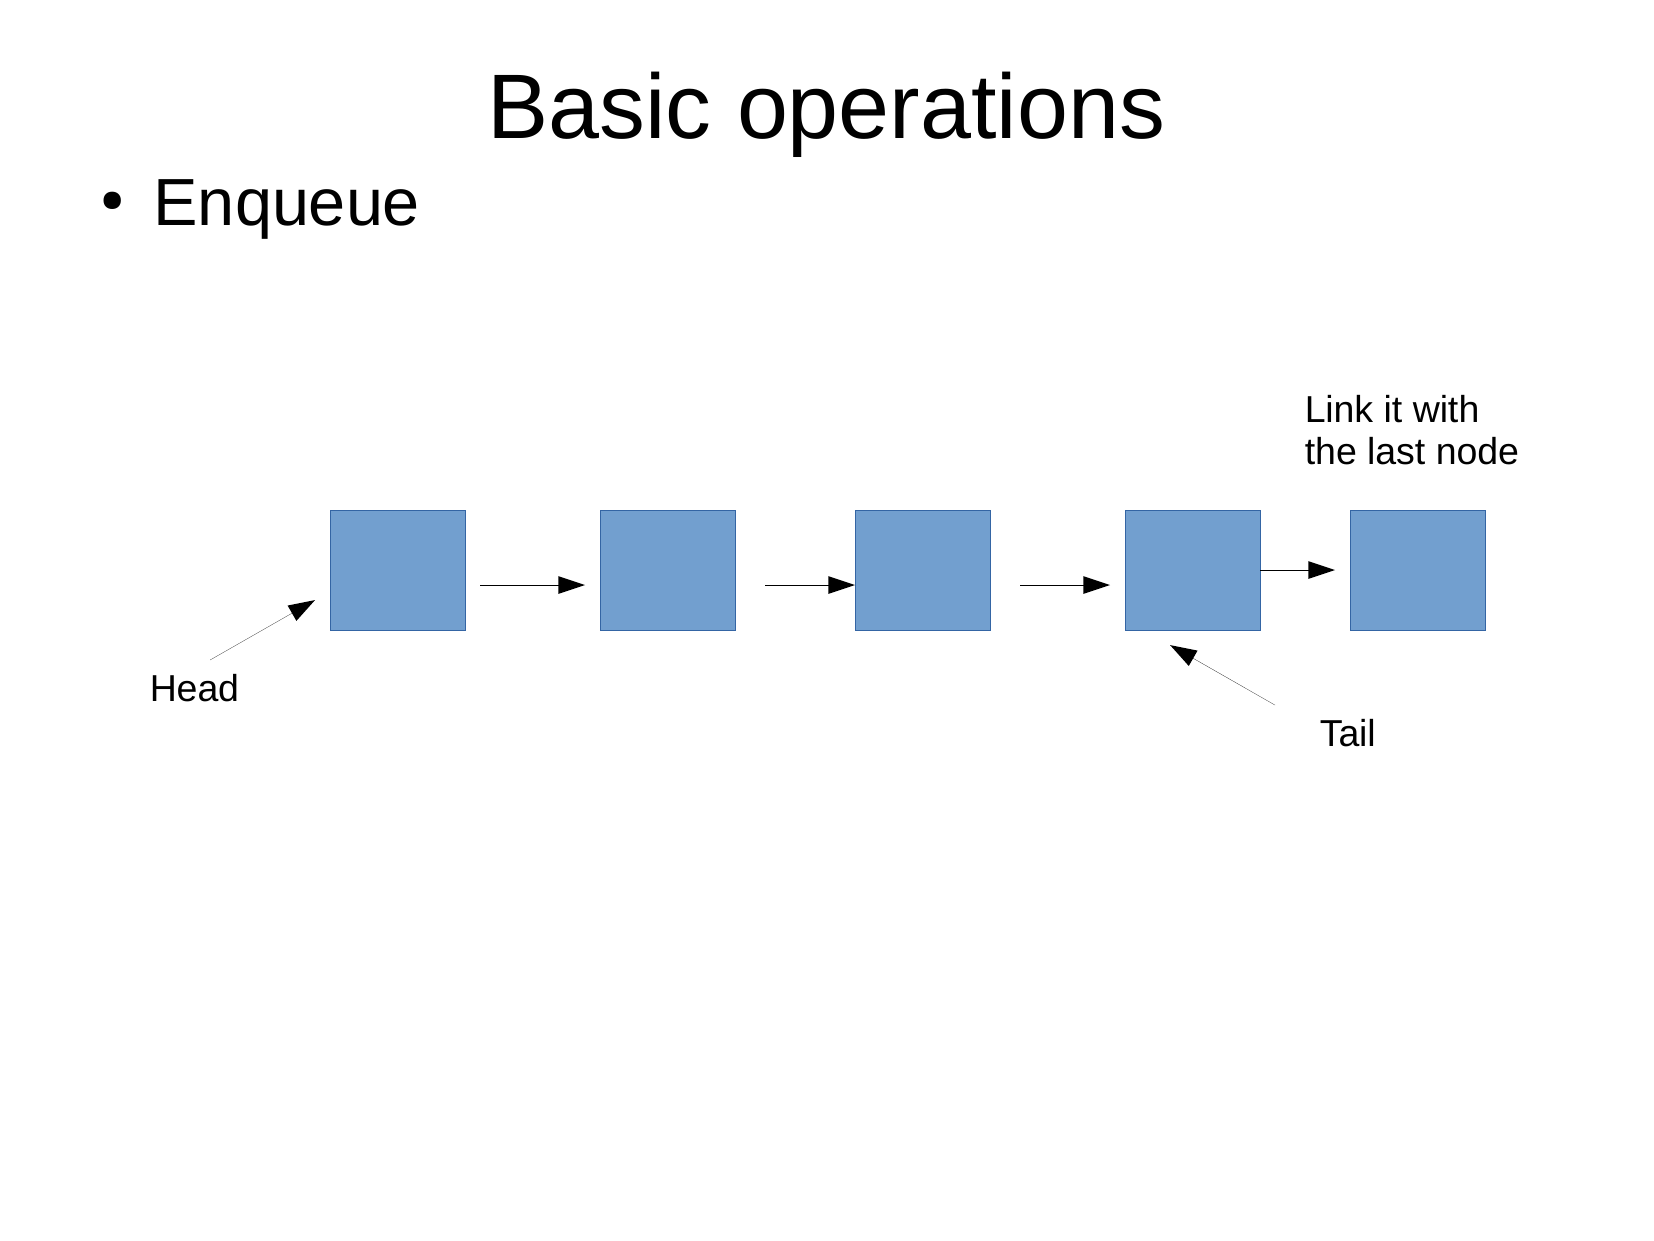

# Basic operations
Enqueue
Link it with the last node
Head
Tail